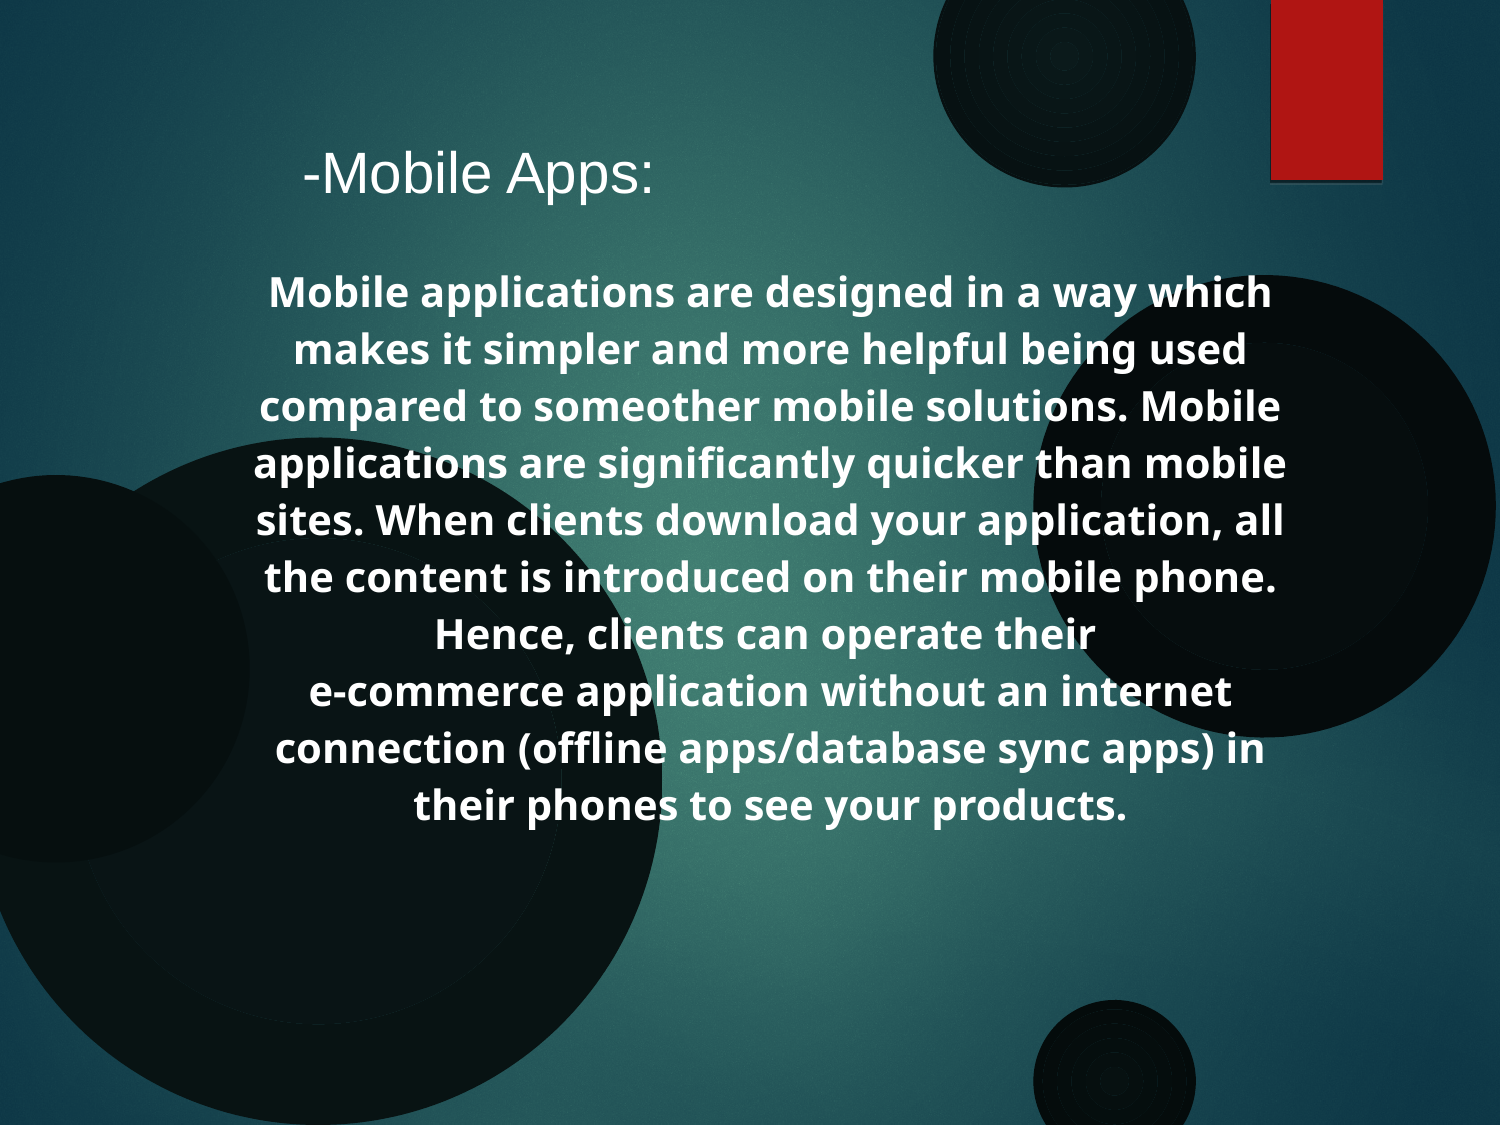

-Mobile Apps:
Mobile applications are designed in a way which makes it simpler and more helpful being used compared to someother mobile solutions. Mobile applications are significantly quicker than mobile sites. When clients download your application, all the content is introduced on their mobile phone. Hence, clients can operate their
e-commerce application without an internet connection (offline apps/database sync apps) in their phones to see your products.